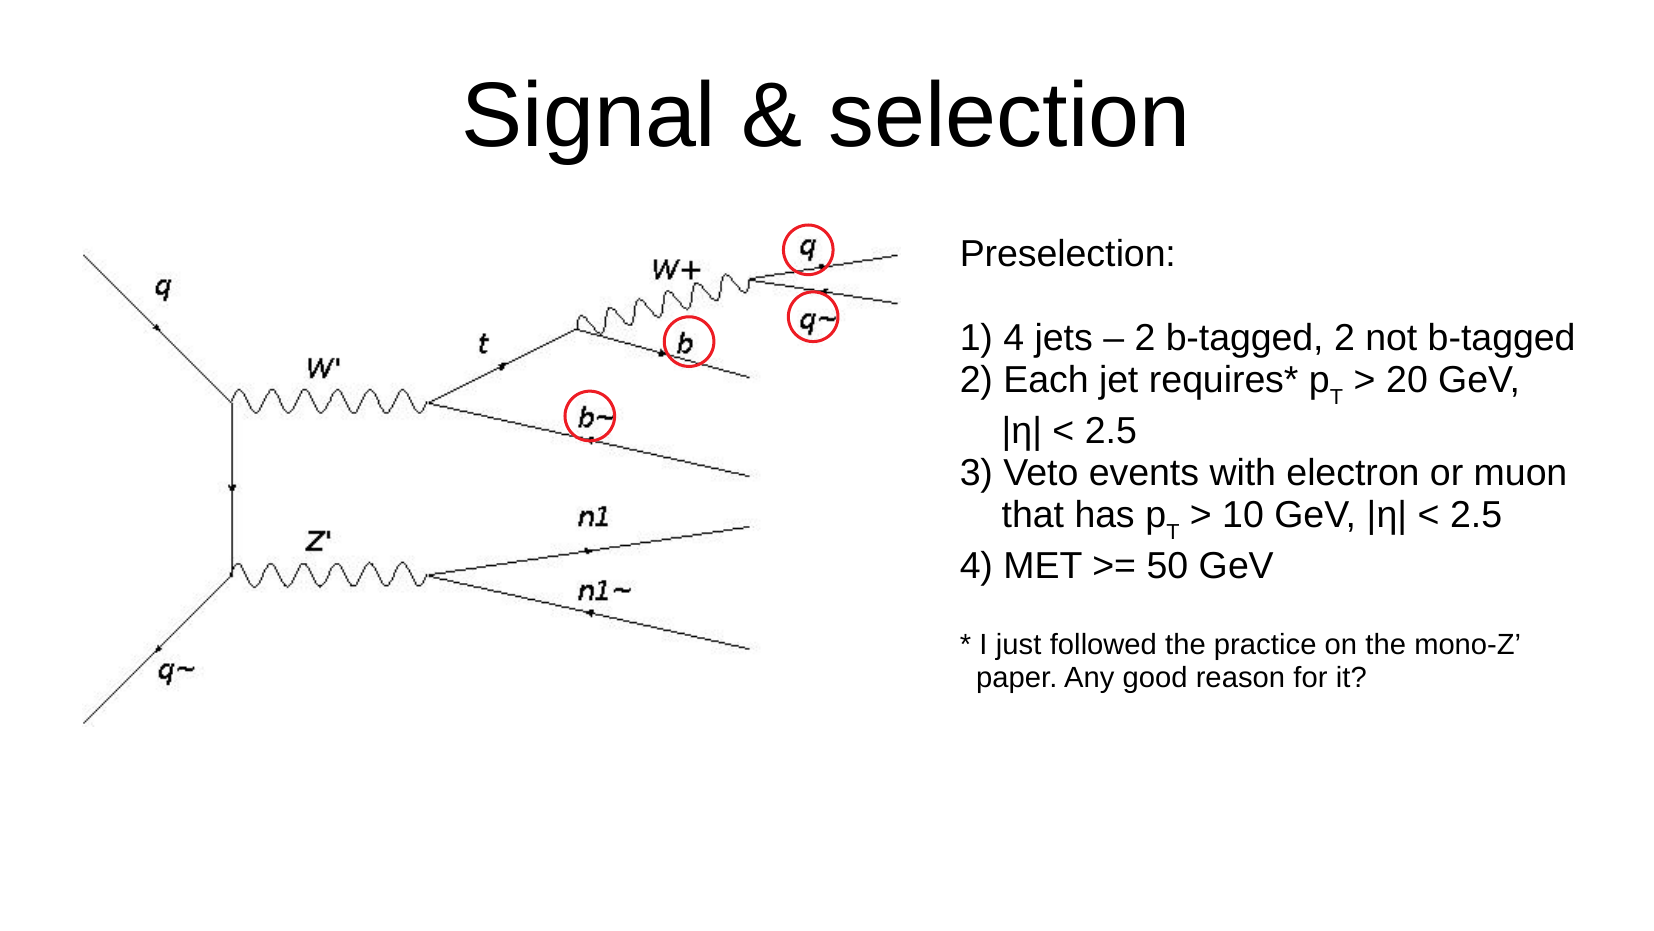

# Signal & selection
Preselection:
1) 4 jets – 2 b-tagged, 2 not b-tagged
2) Each jet requires* pT > 20 GeV,
 |η| < 2.5
3) Veto events with electron or muon
 that has pT > 10 GeV, |η| < 2.5
4) MET >= 50 GeV
* I just followed the practice on the mono-Z’
 paper. Any good reason for it?